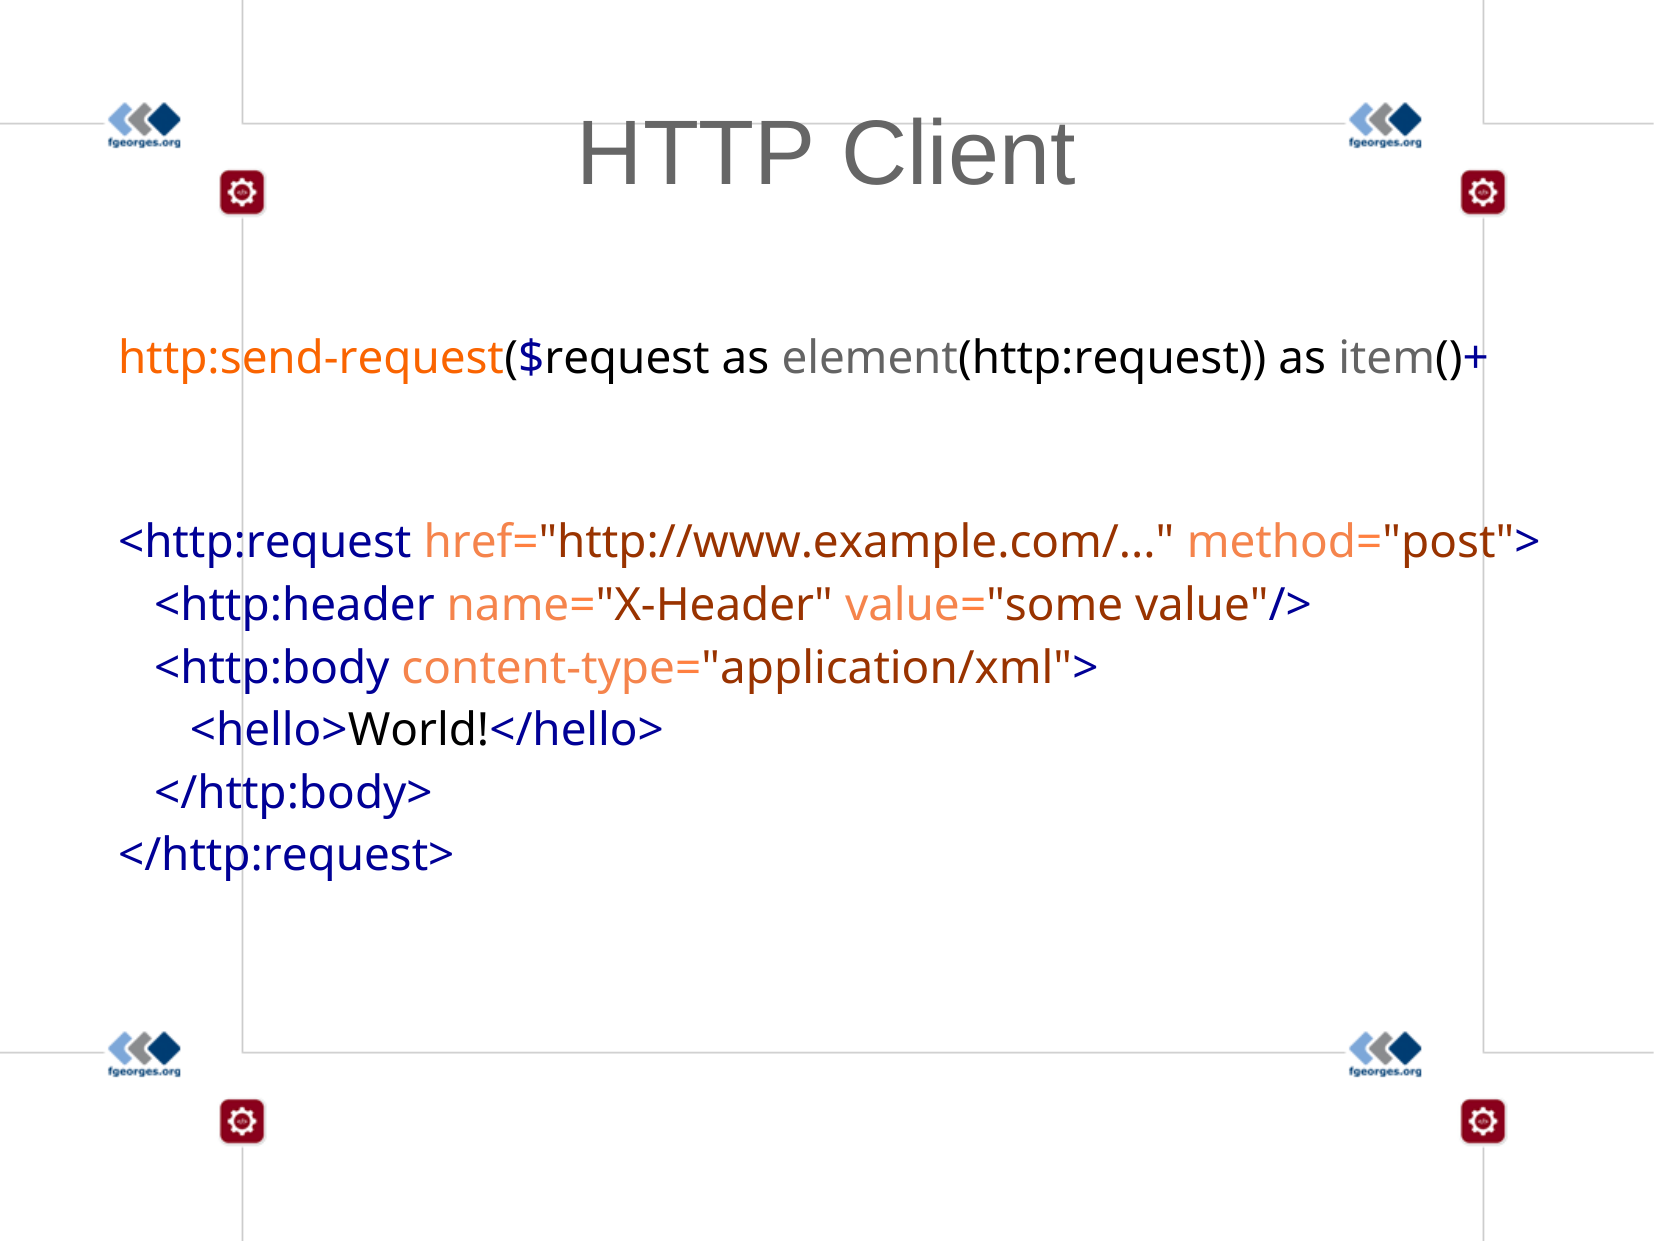

# HTTP Client
http:send-request($request as element(http:request)) as item()+
<http:request href="http://www.example.com/..." method="post">
 <http:header name="X-Header" value="some value"/>
 <http:body content-type="application/xml">
 <hello>World!</hello>
 </http:body>
</http:request>